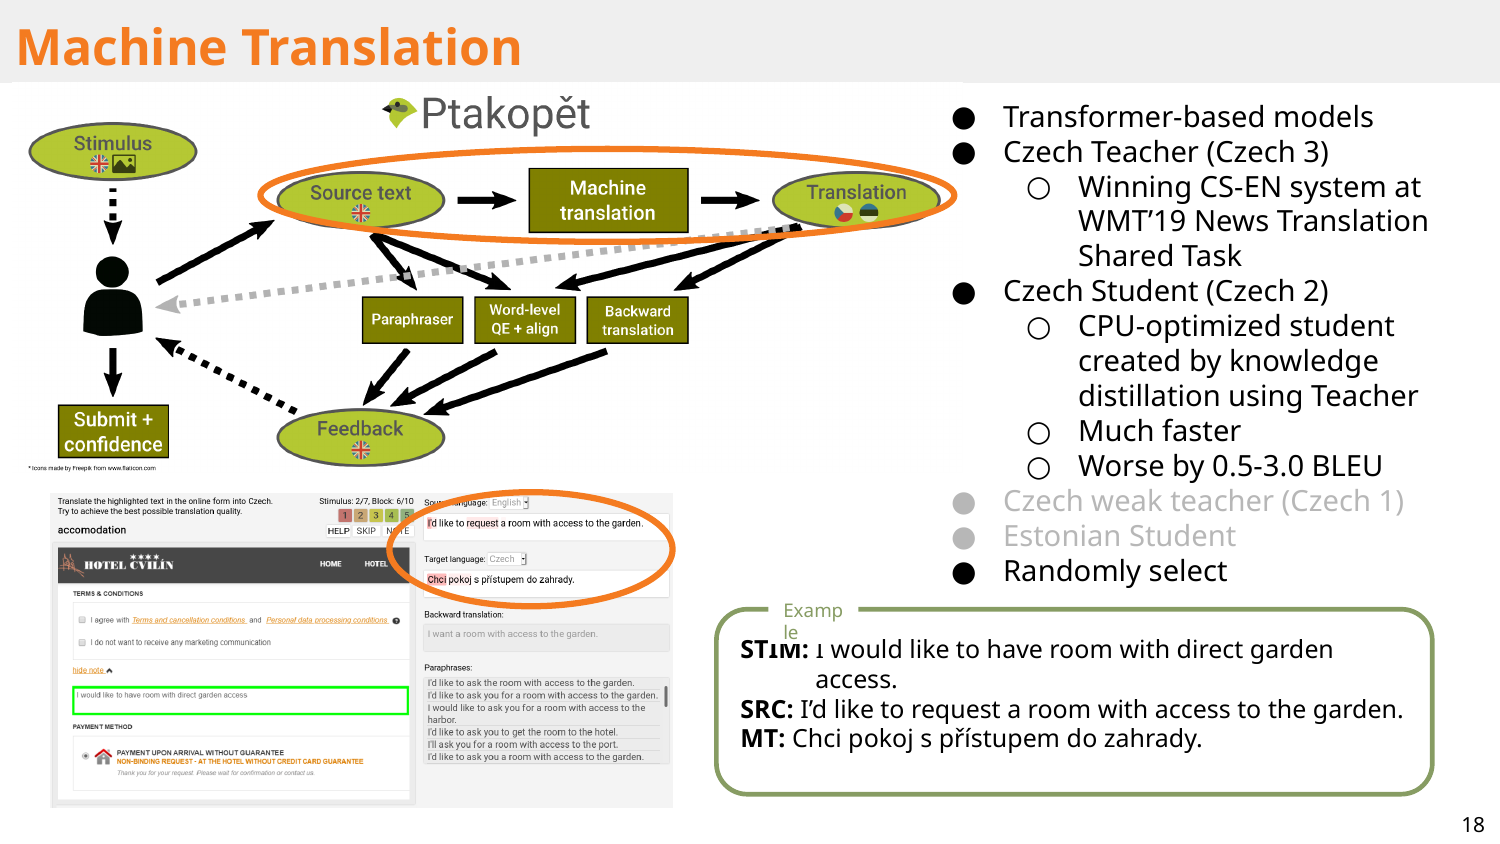

# Machine Translation
Transformer-based models
Czech Teacher (Czech 3)
Winning CS-EN system at WMT’19 News Translation Shared Task
Czech Student (Czech 2)
CPU-optimized student created by knowledge distillation using Teacher
Much faster
Worse by 0.5-3.0 BLEU
Czech weak teacher (Czech 1)
Estonian Student
Randomly select
Example
STIM: I would like to have room with direct garden access.
SRC: I’d like to request a room with access to the garden.
MT: Chci pokoj s přístupem do zahrady.